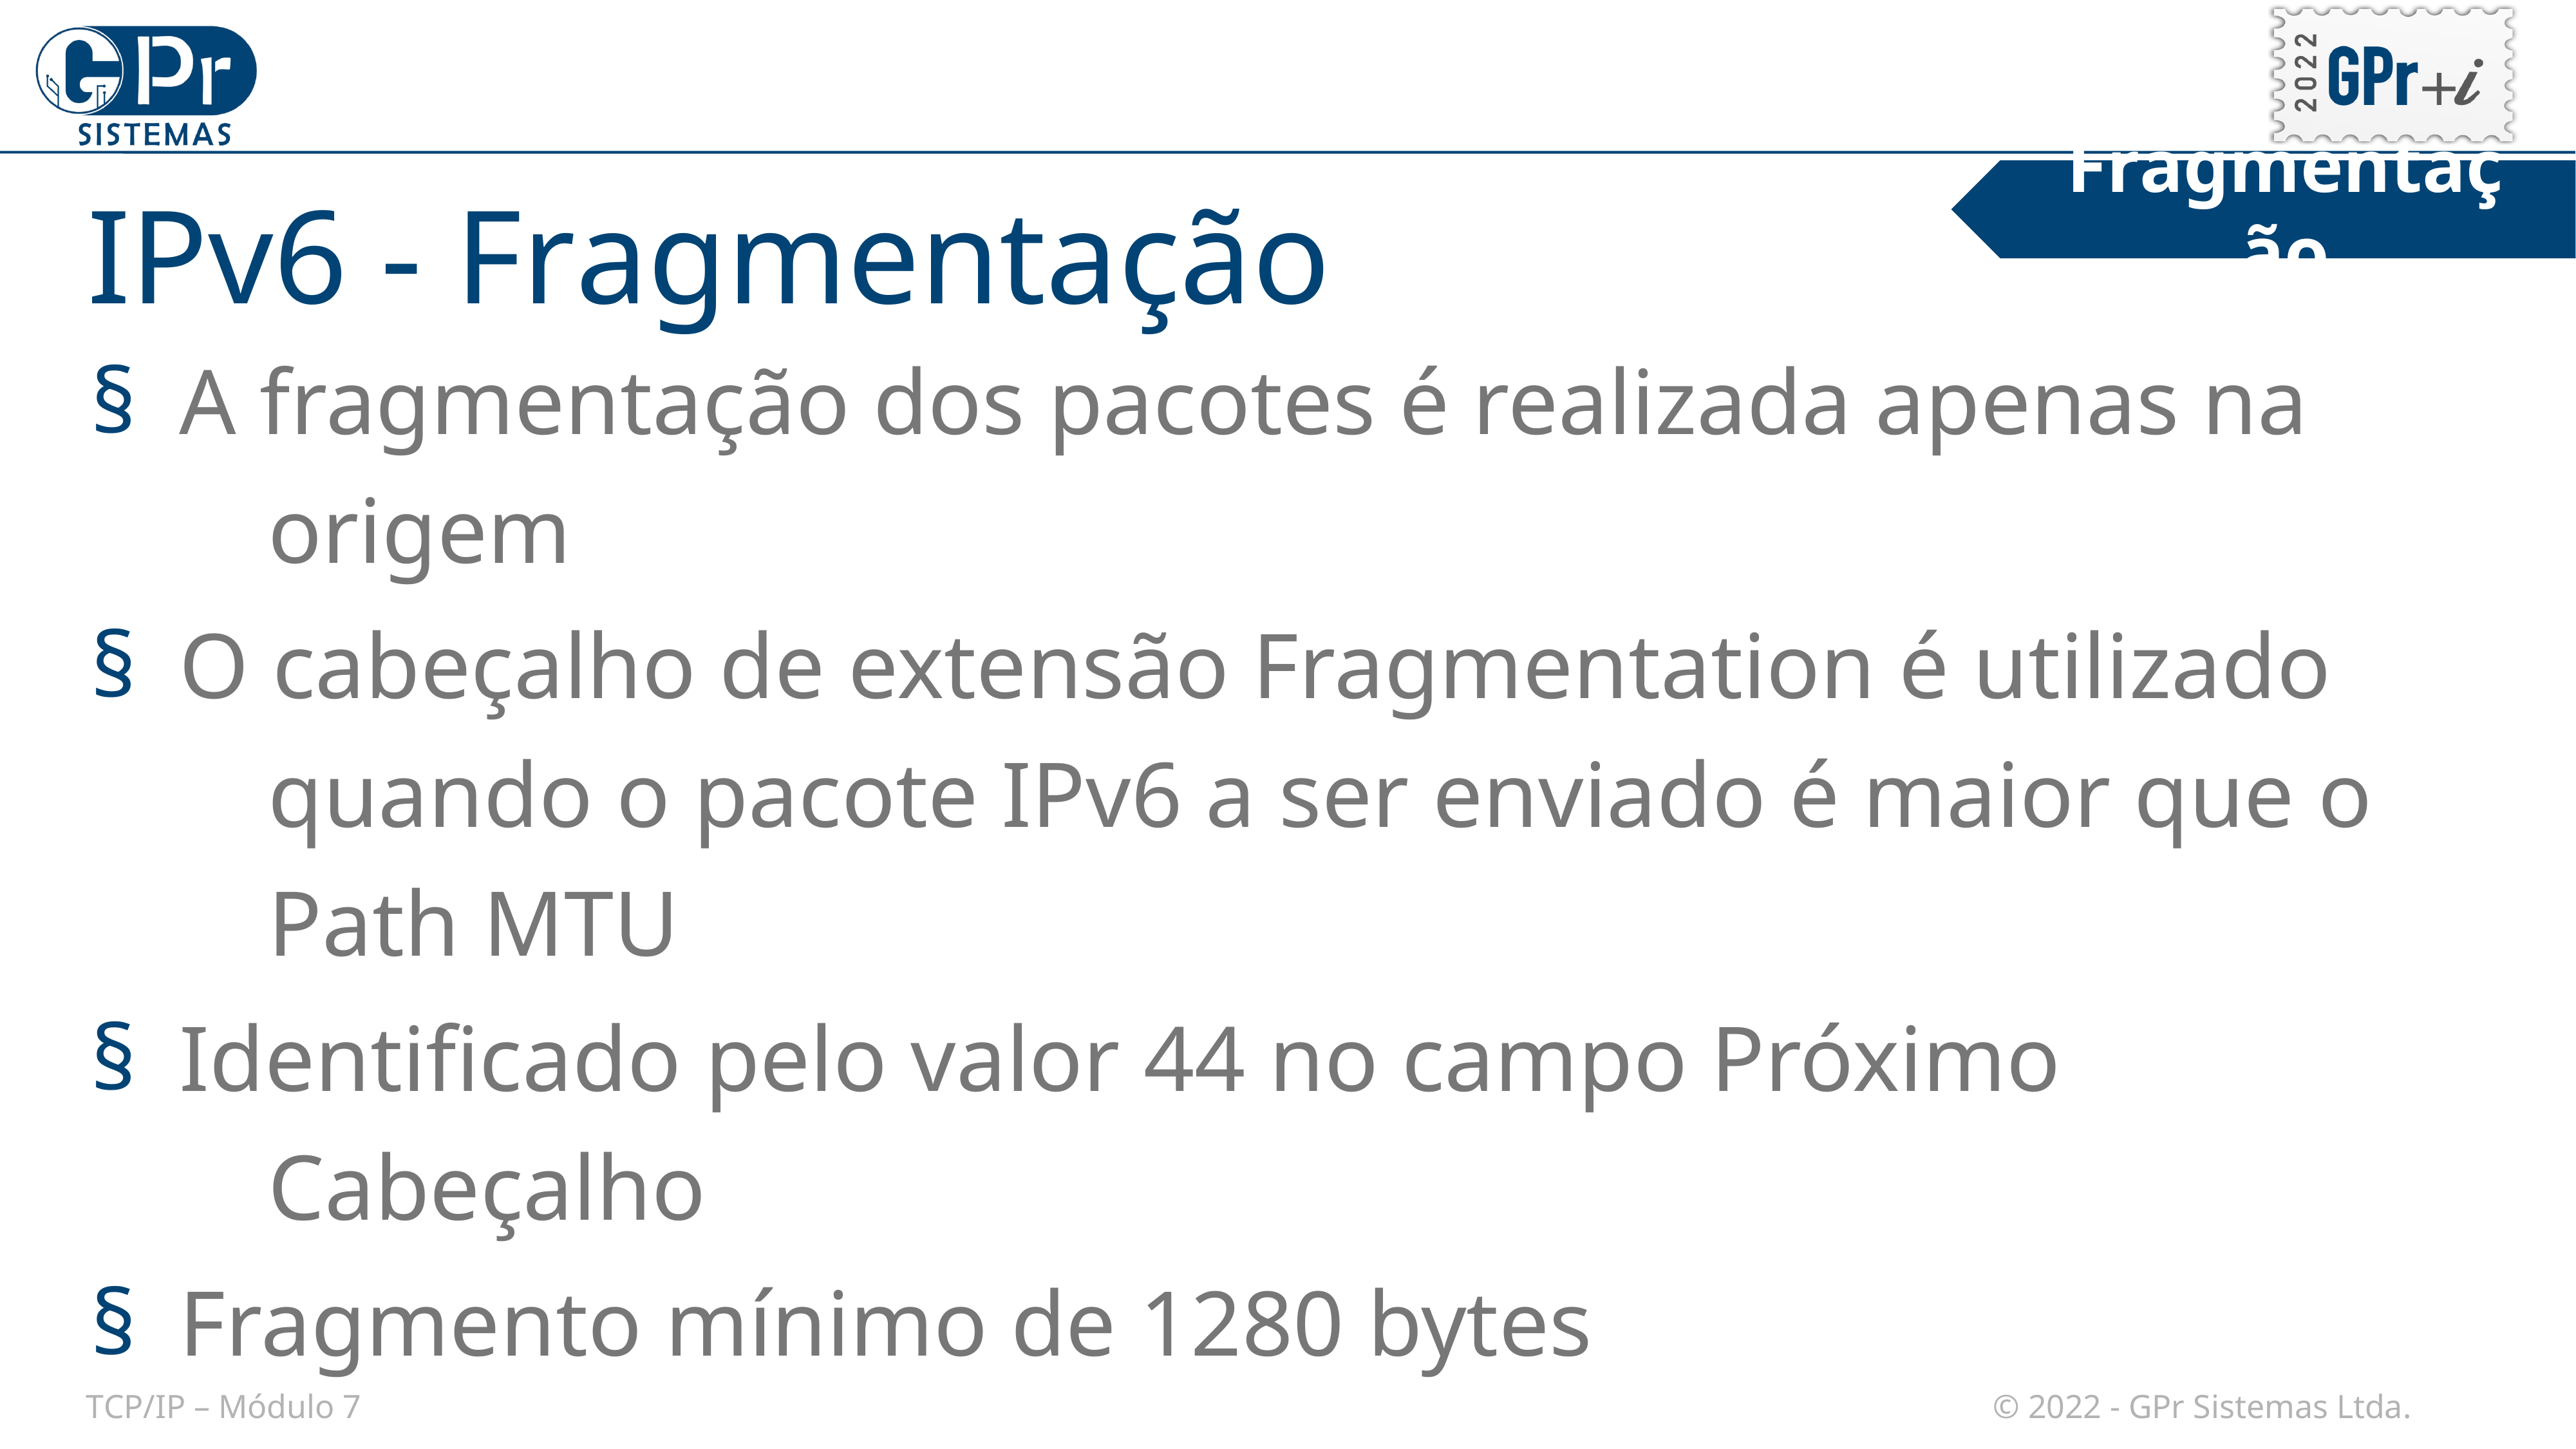

Fragmentação
IPv6 - Fragmentação
# A fragmentação dos pacotes é realizada apenas na origem
O cabeçalho de extensão Fragmentation é utilizado quando o pacote IPv6 a ser enviado é maior que o Path MTU
Identificado pelo valor 44 no campo Próximo Cabeçalho
Fragmento mínimo de 1280 bytes